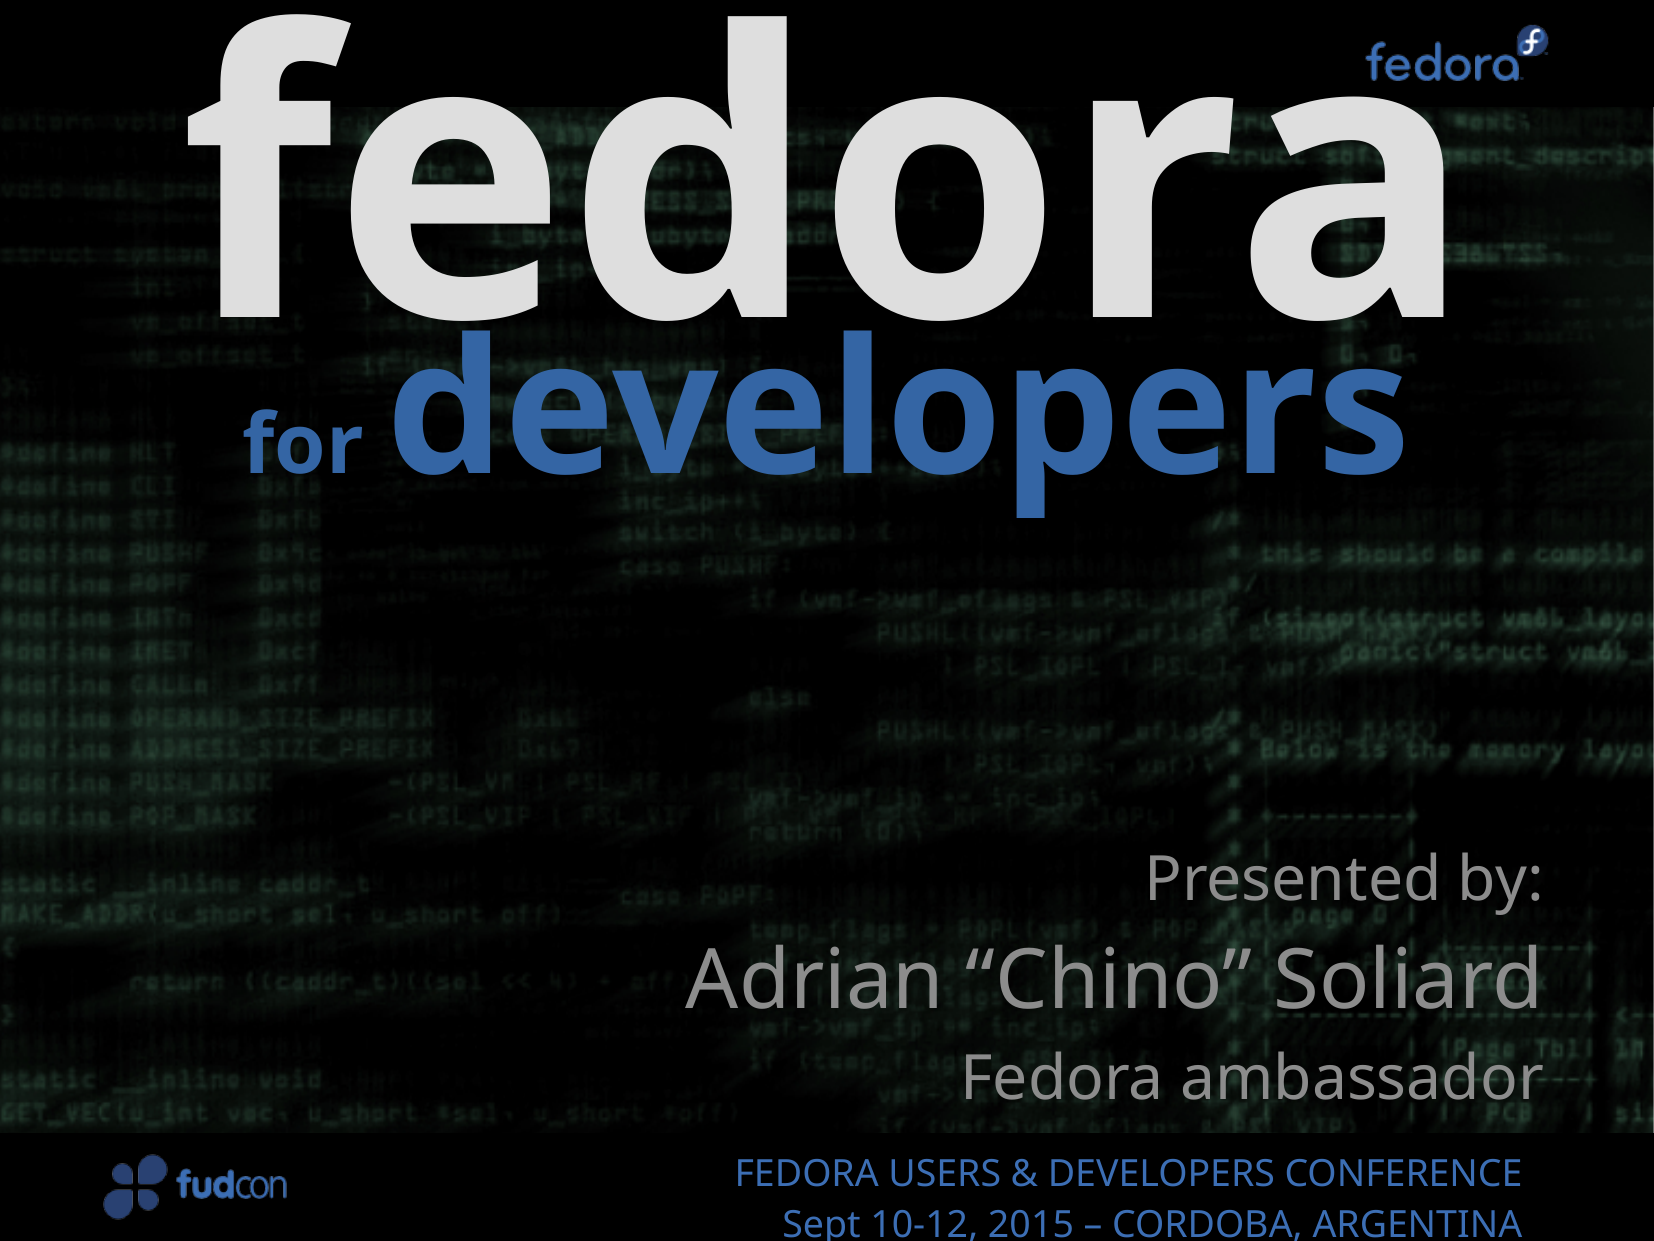

fedora
for developers
Presented by:
Adrian “Chino” Soliard
Fedora ambassador